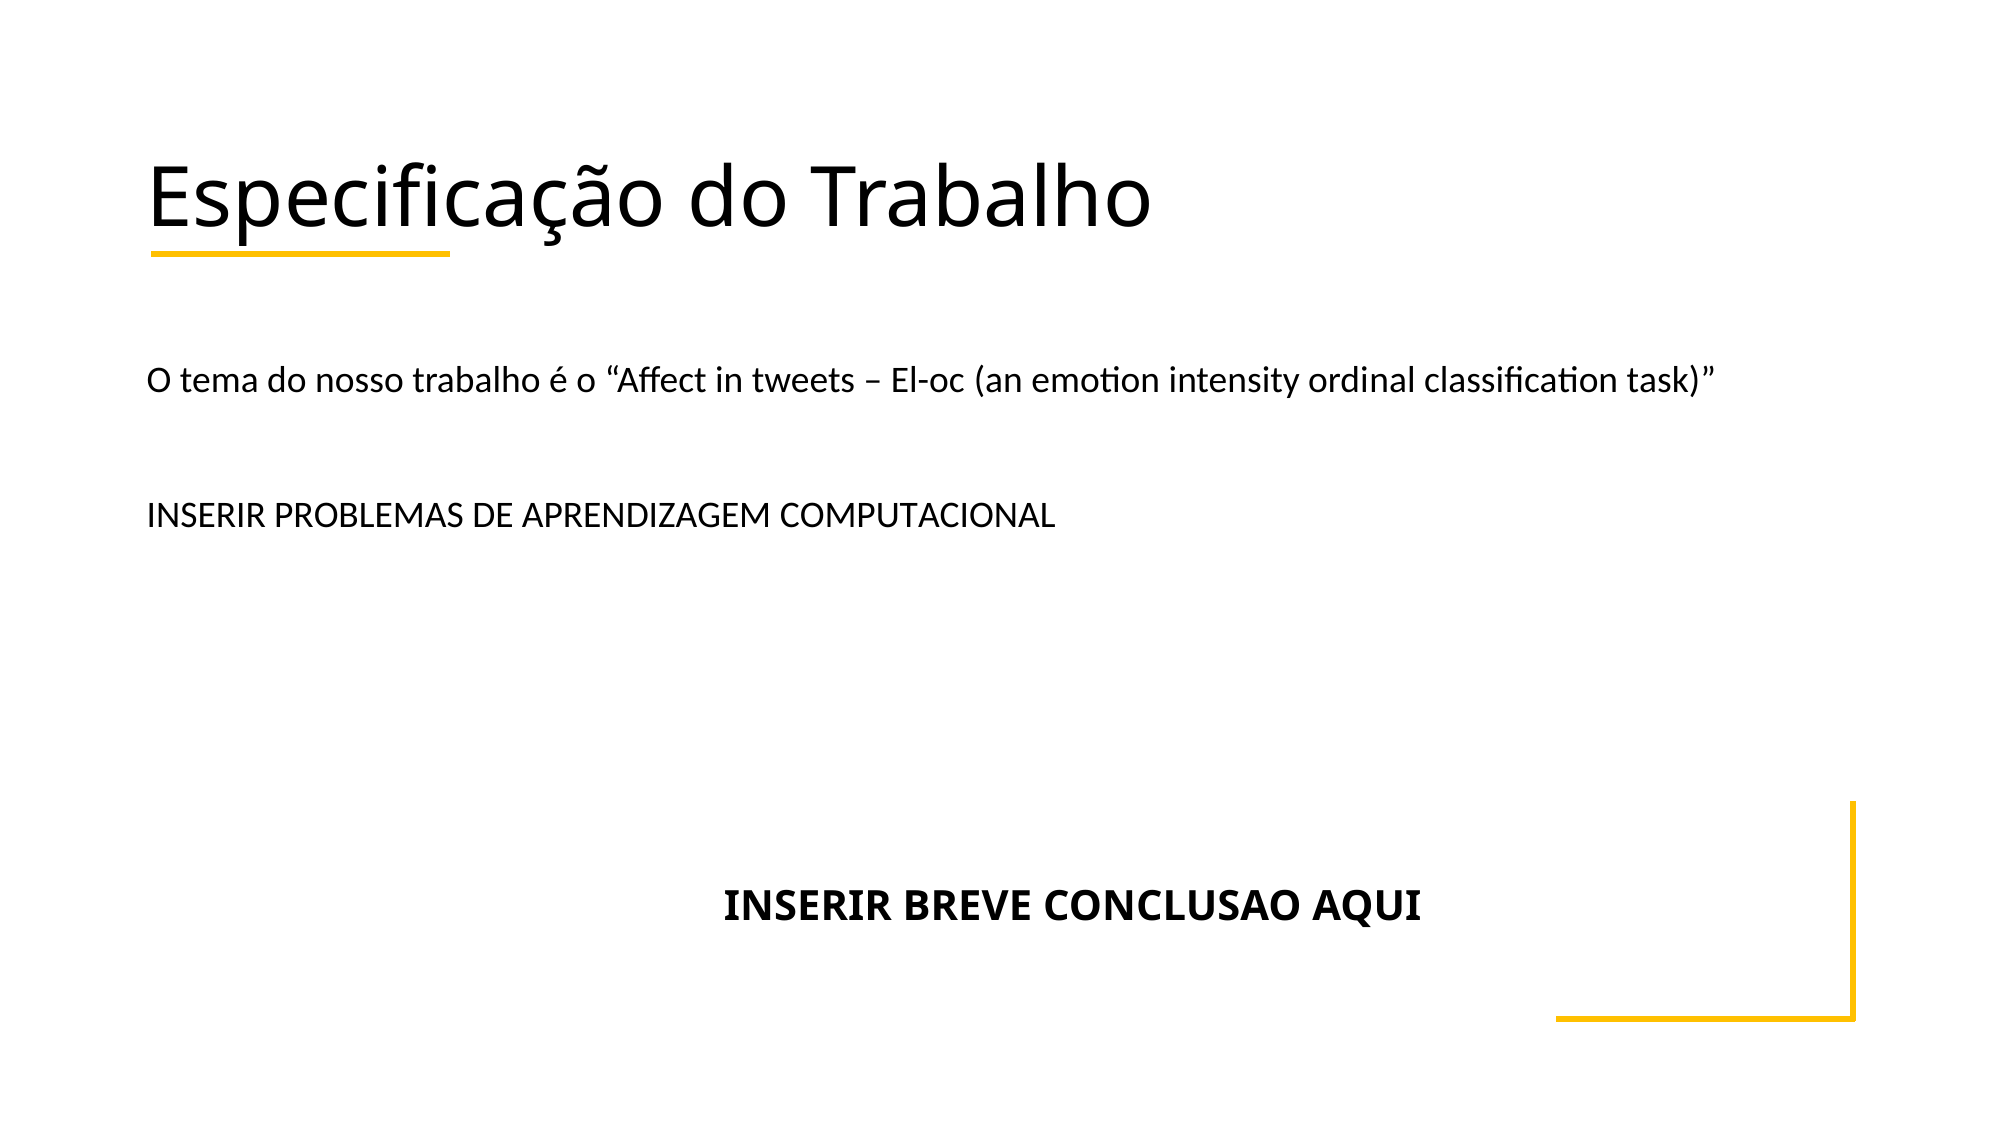

# Especificação do Trabalho
O tema do nosso trabalho é o “Affect in tweets – El-oc (an emotion intensity ordinal classification task)”
INSERIR PROBLEMAS DE APRENDIZAGEM COMPUTACIONAL
INSERIR BREVE CONCLUSAO AQUI